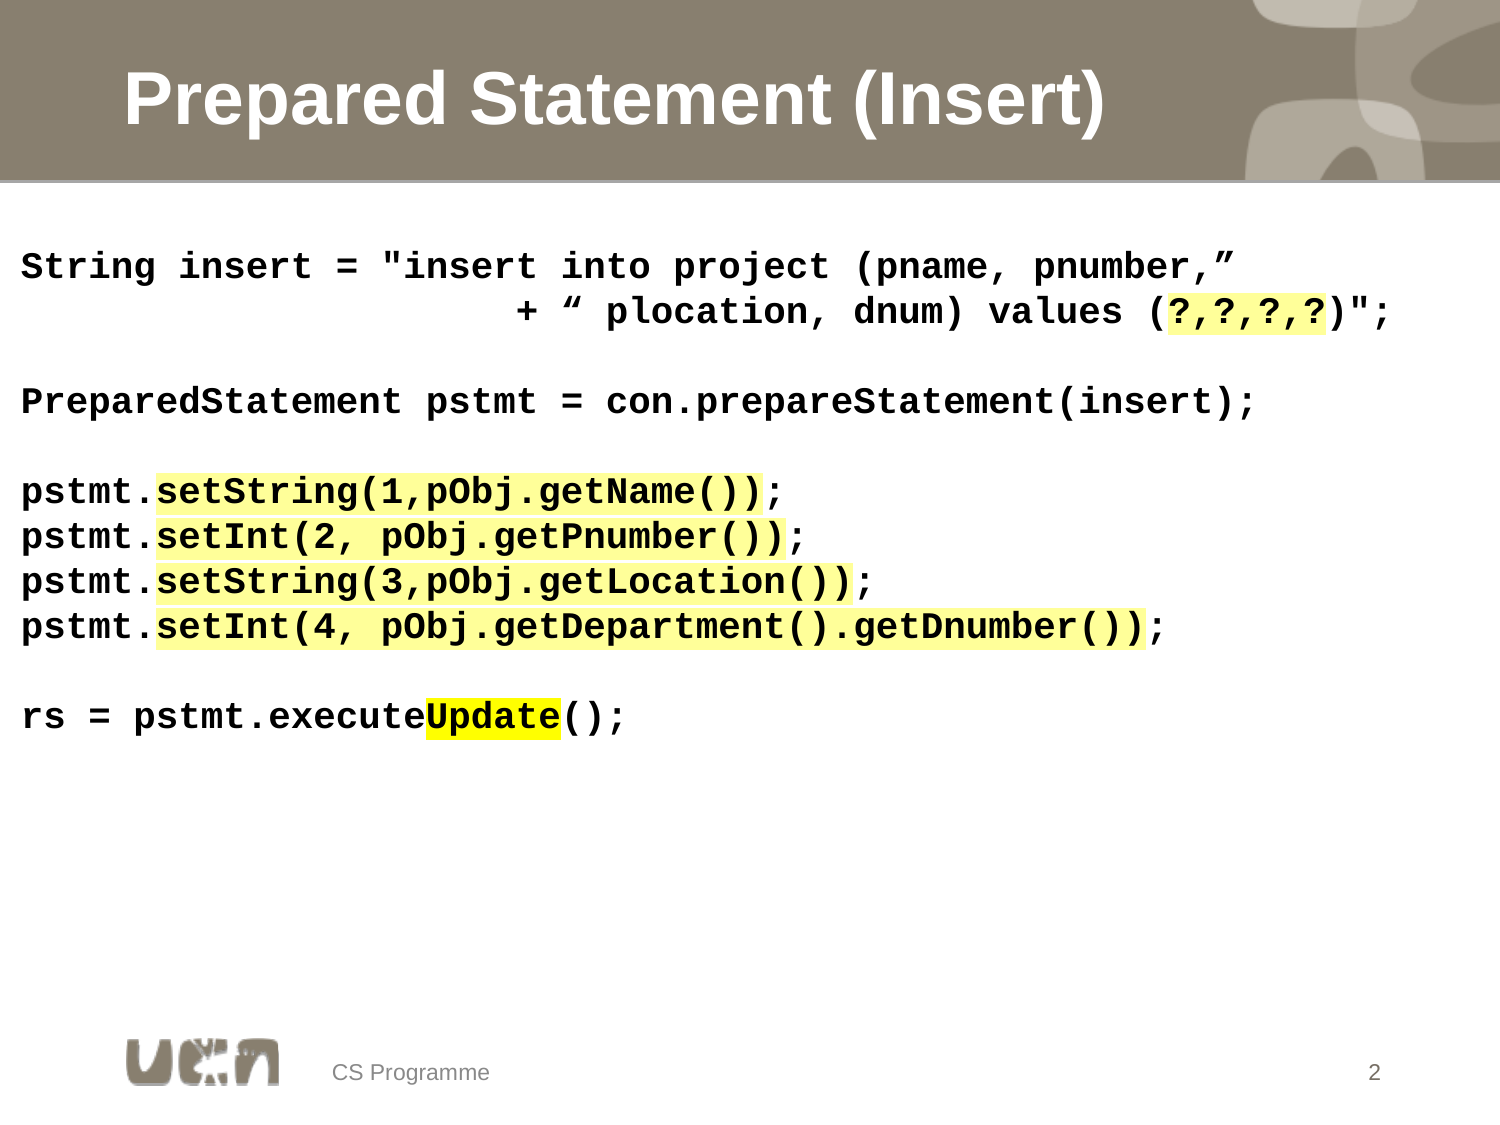

Prepared Statement (Insert)
String insert = "insert into project (pname, pnumber,”
 + “ plocation, dnum) values (?,?,?,?)";
PreparedStatement pstmt = con.prepareStatement(insert);
pstmt.setString(1,pObj.getName());
pstmt.setInt(2, pObj.getPnumber());
pstmt.setString(3,pObj.getLocation());
pstmt.setInt(4, pObj.getDepartment().getDnumber());
rs = pstmt.executeUpdate();
CS Programme